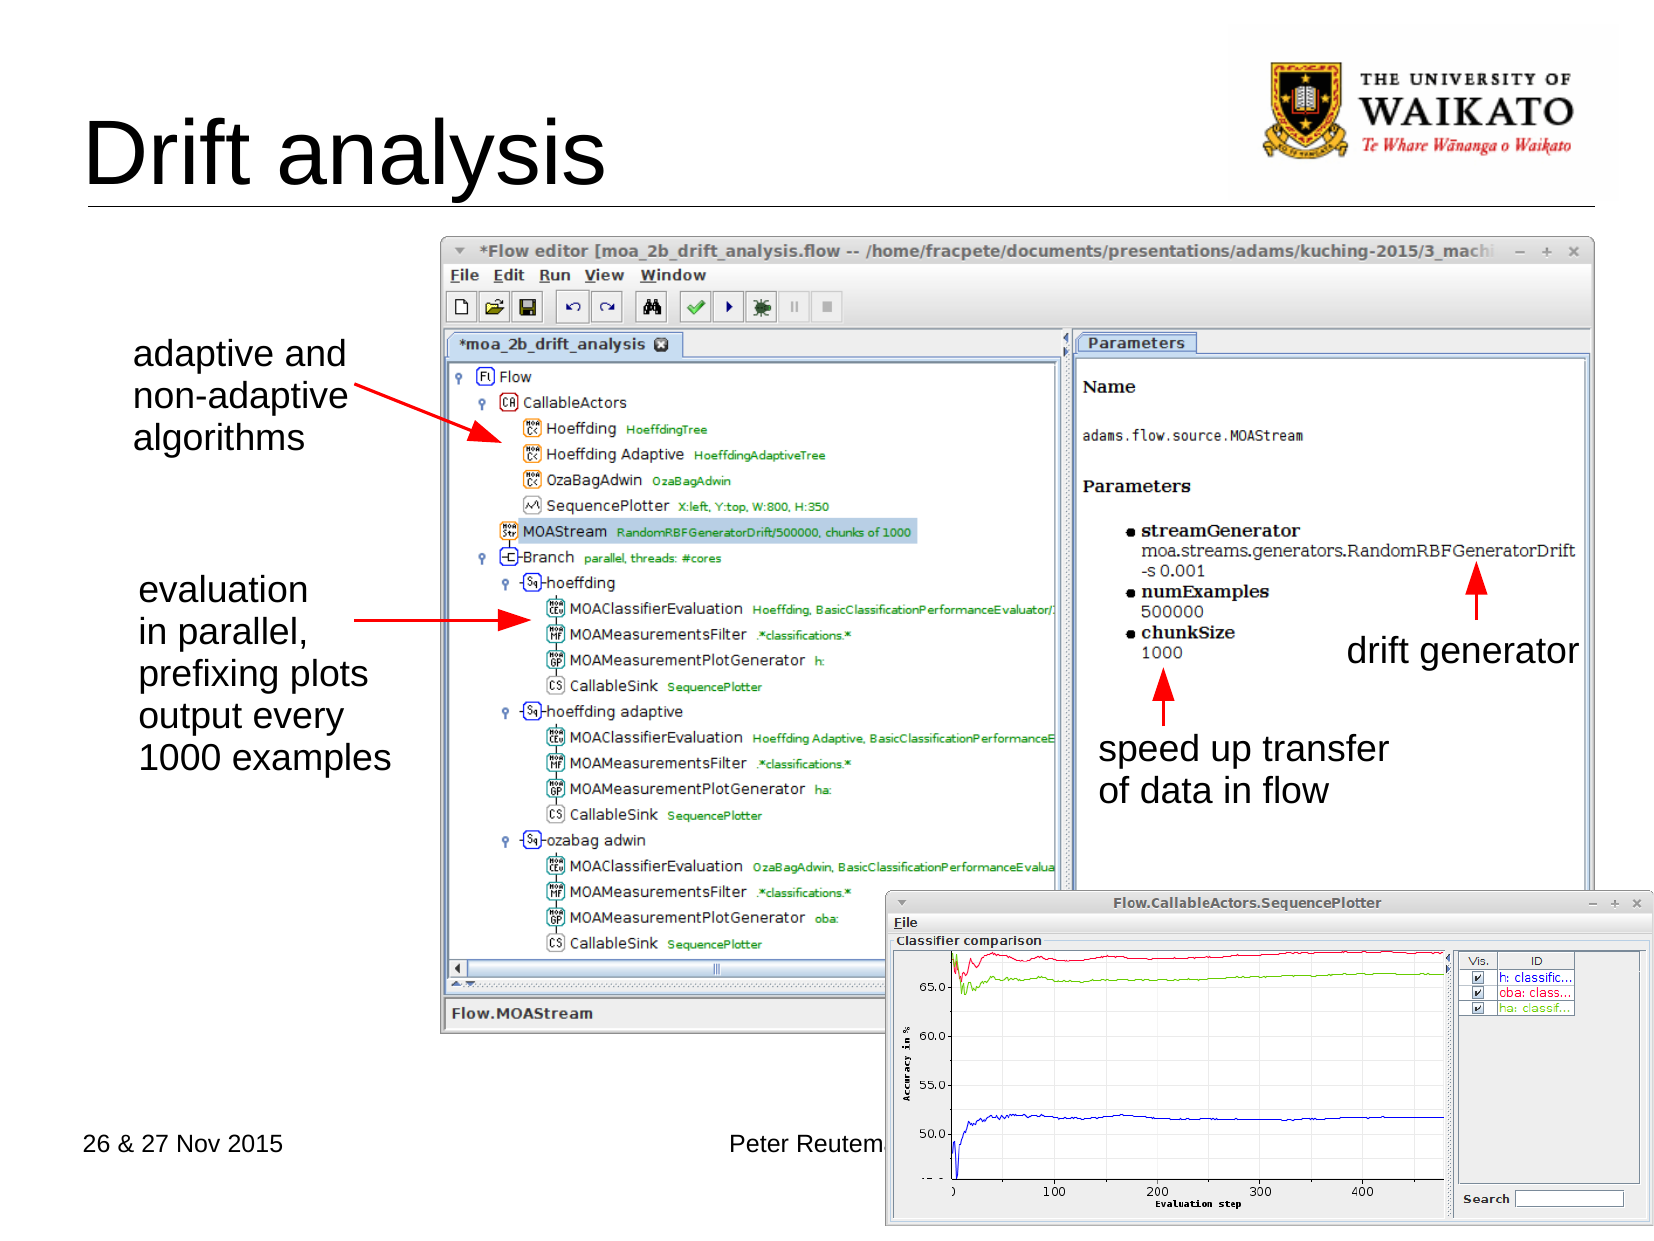

# Drift analysis
adaptive and
non-adaptive
algorithms
evaluation
in parallel,
prefixing plots
output every
1000 examples
drift generator
speed up transfer
of data in flow
26 & 27 Nov 2015
Peter Reutemann
28